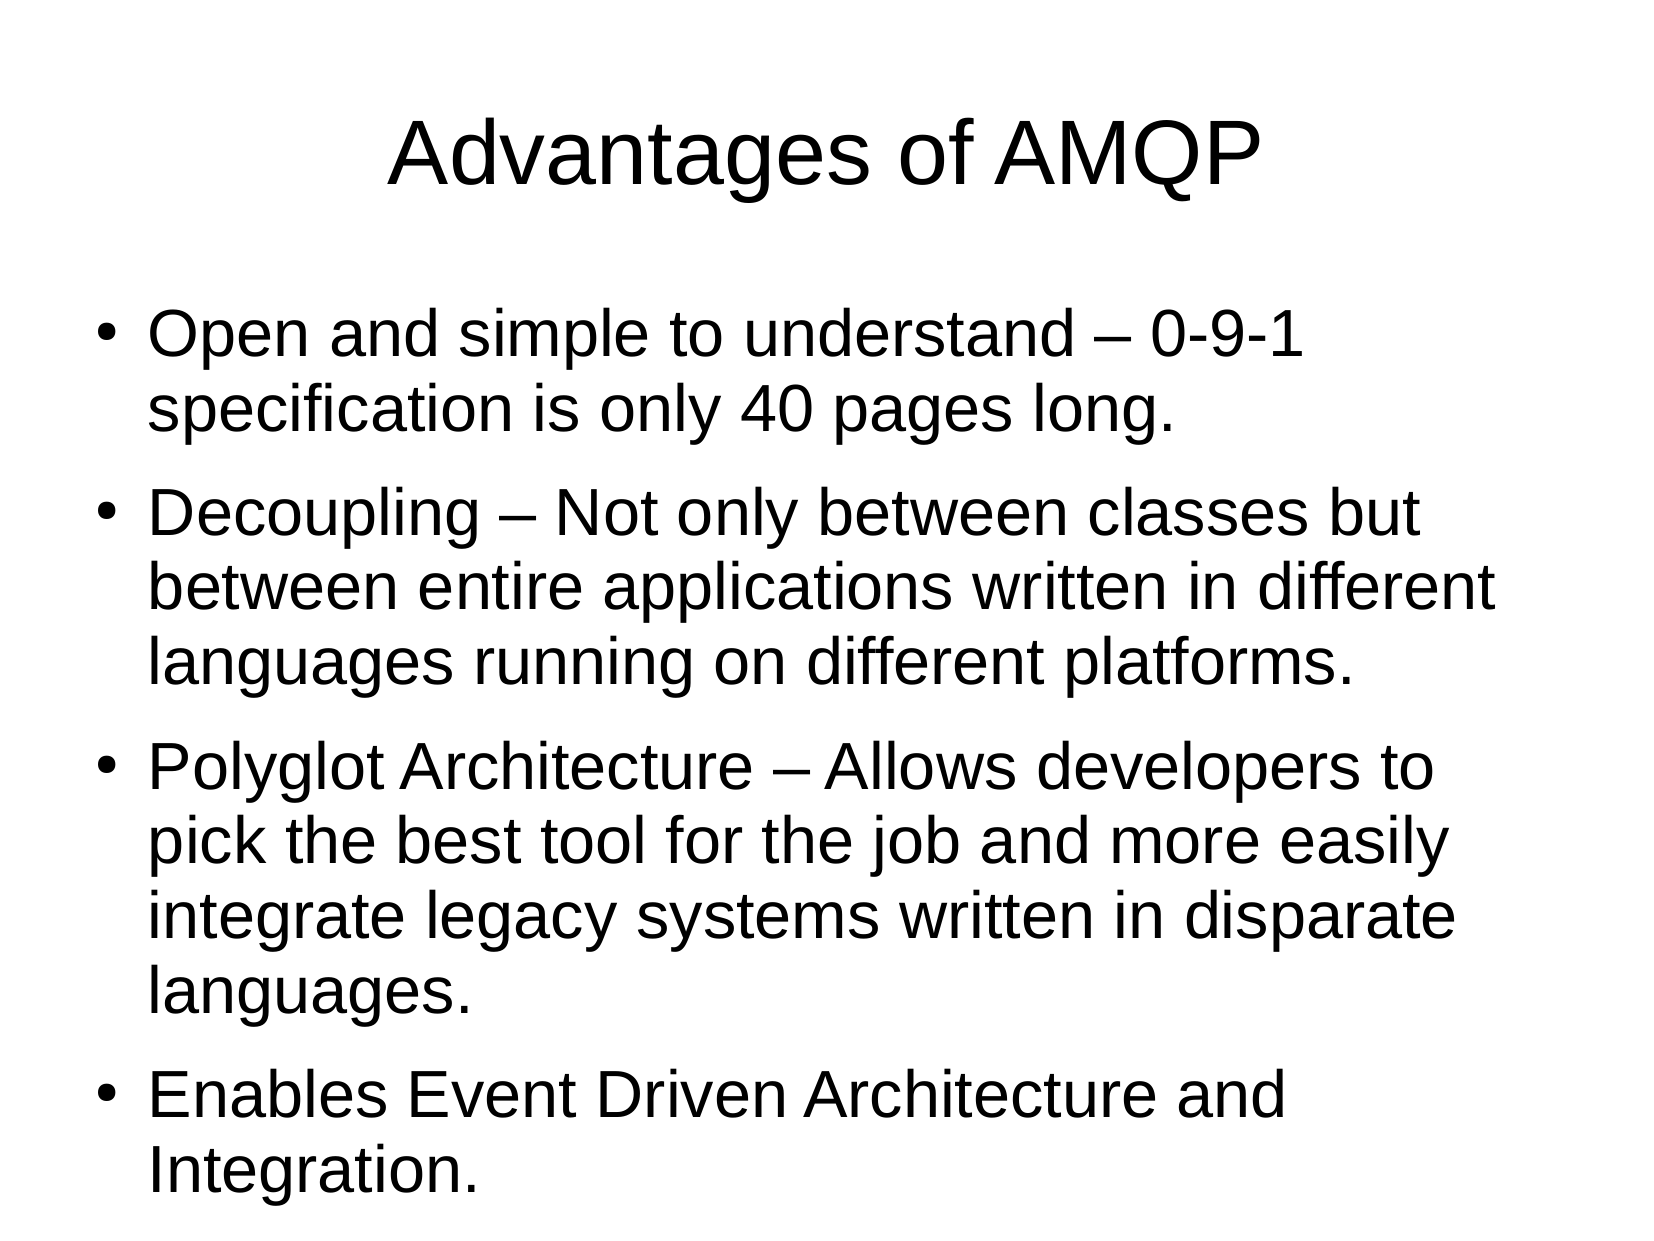

# Advantages of AMQP
Open and simple to understand – 0-9-1 specification is only 40 pages long.
Decoupling – Not only between classes but between entire applications written in different languages running on different platforms.
Polyglot Architecture – Allows developers to pick the best tool for the job and more easily integrate legacy systems written in disparate languages.
Enables Event Driven Architecture and Integration.